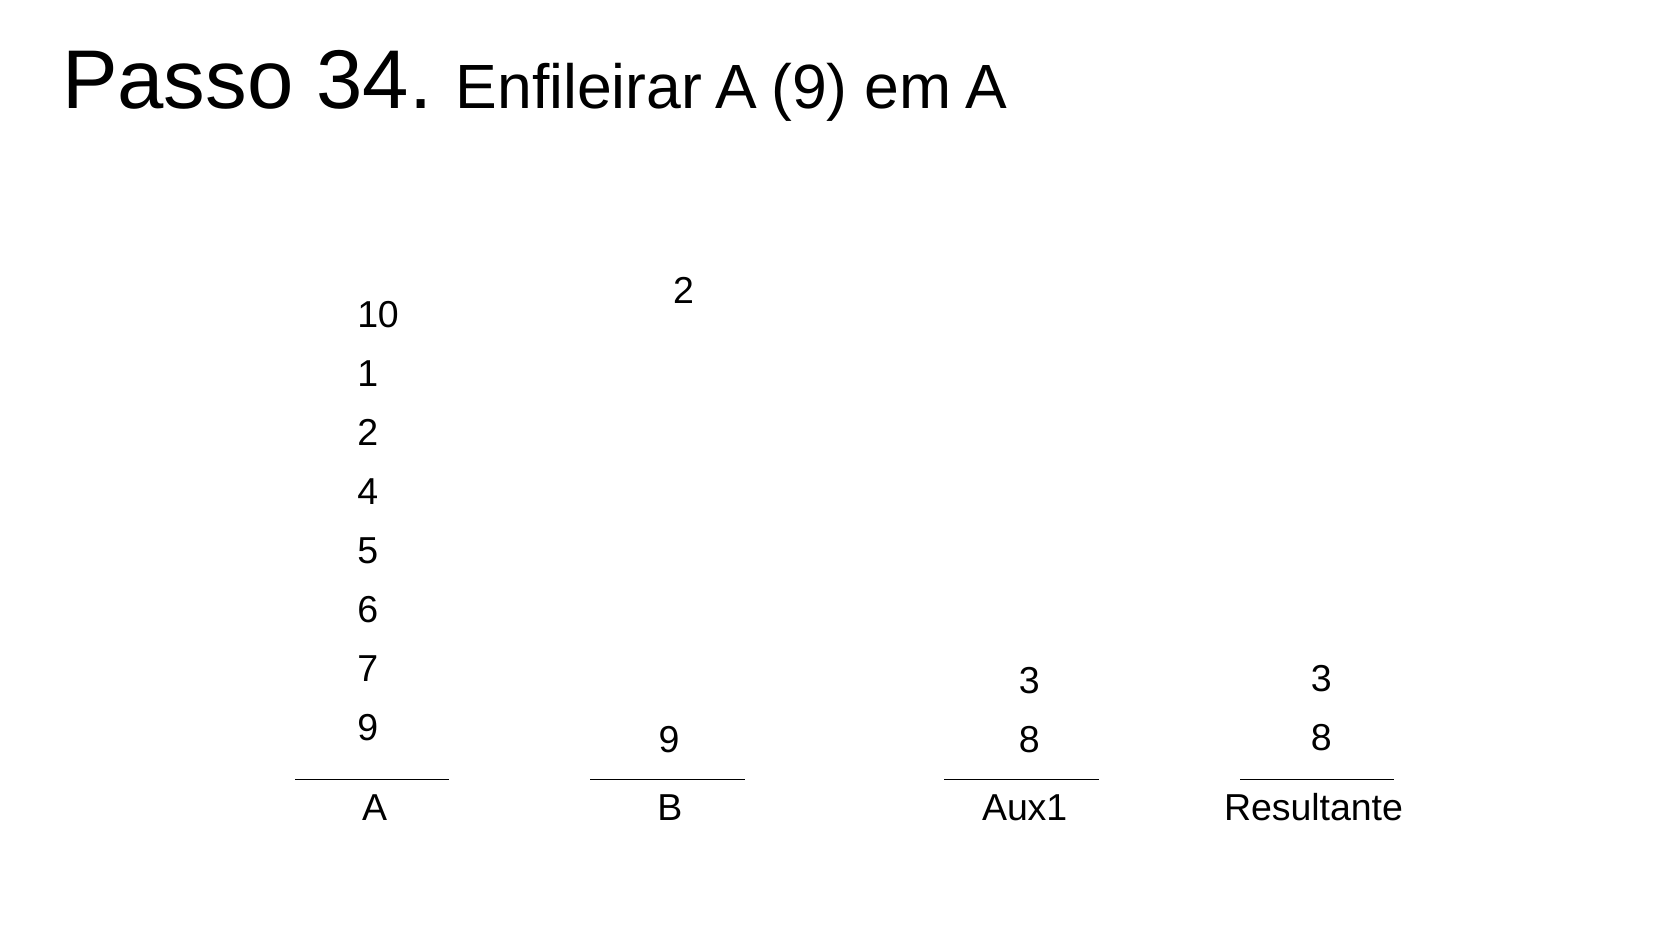

Passo 34. Enfileirar A (9) em A
2
10
1
2
4
5
6
7
3
3
9
8
9
8
A
B
Aux1
Resultante